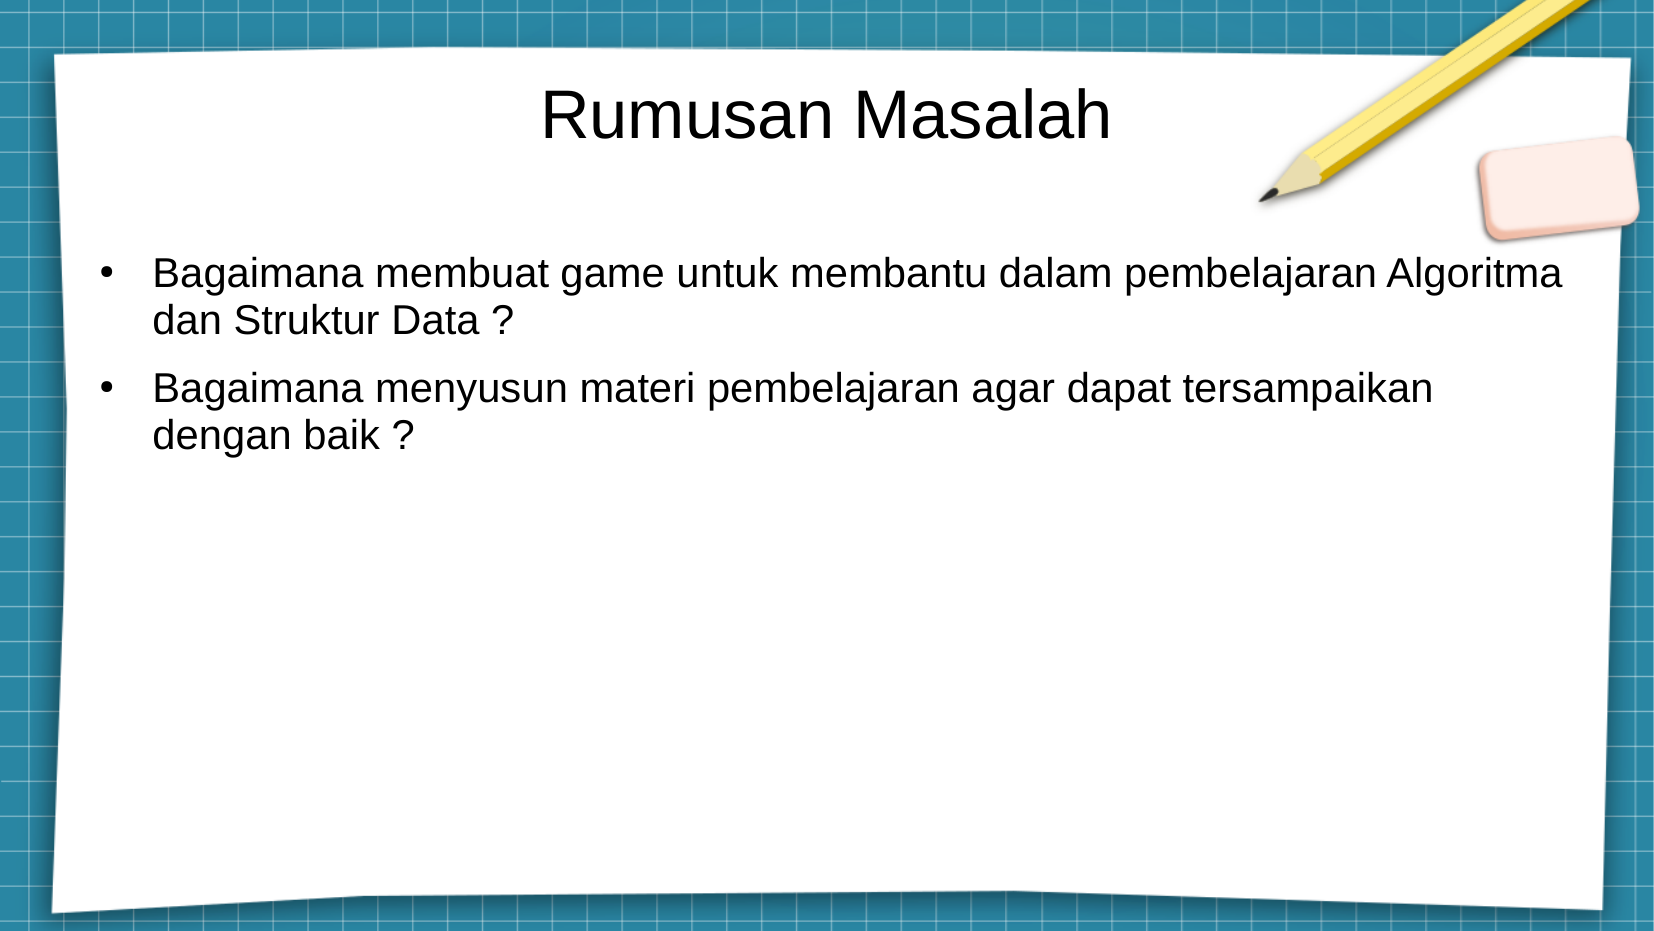

# Rumusan Masalah
Bagaimana membuat game untuk membantu dalam pembelajaran Algoritma dan Struktur Data ?
Bagaimana menyusun materi pembelajaran agar dapat tersampaikan dengan baik ?